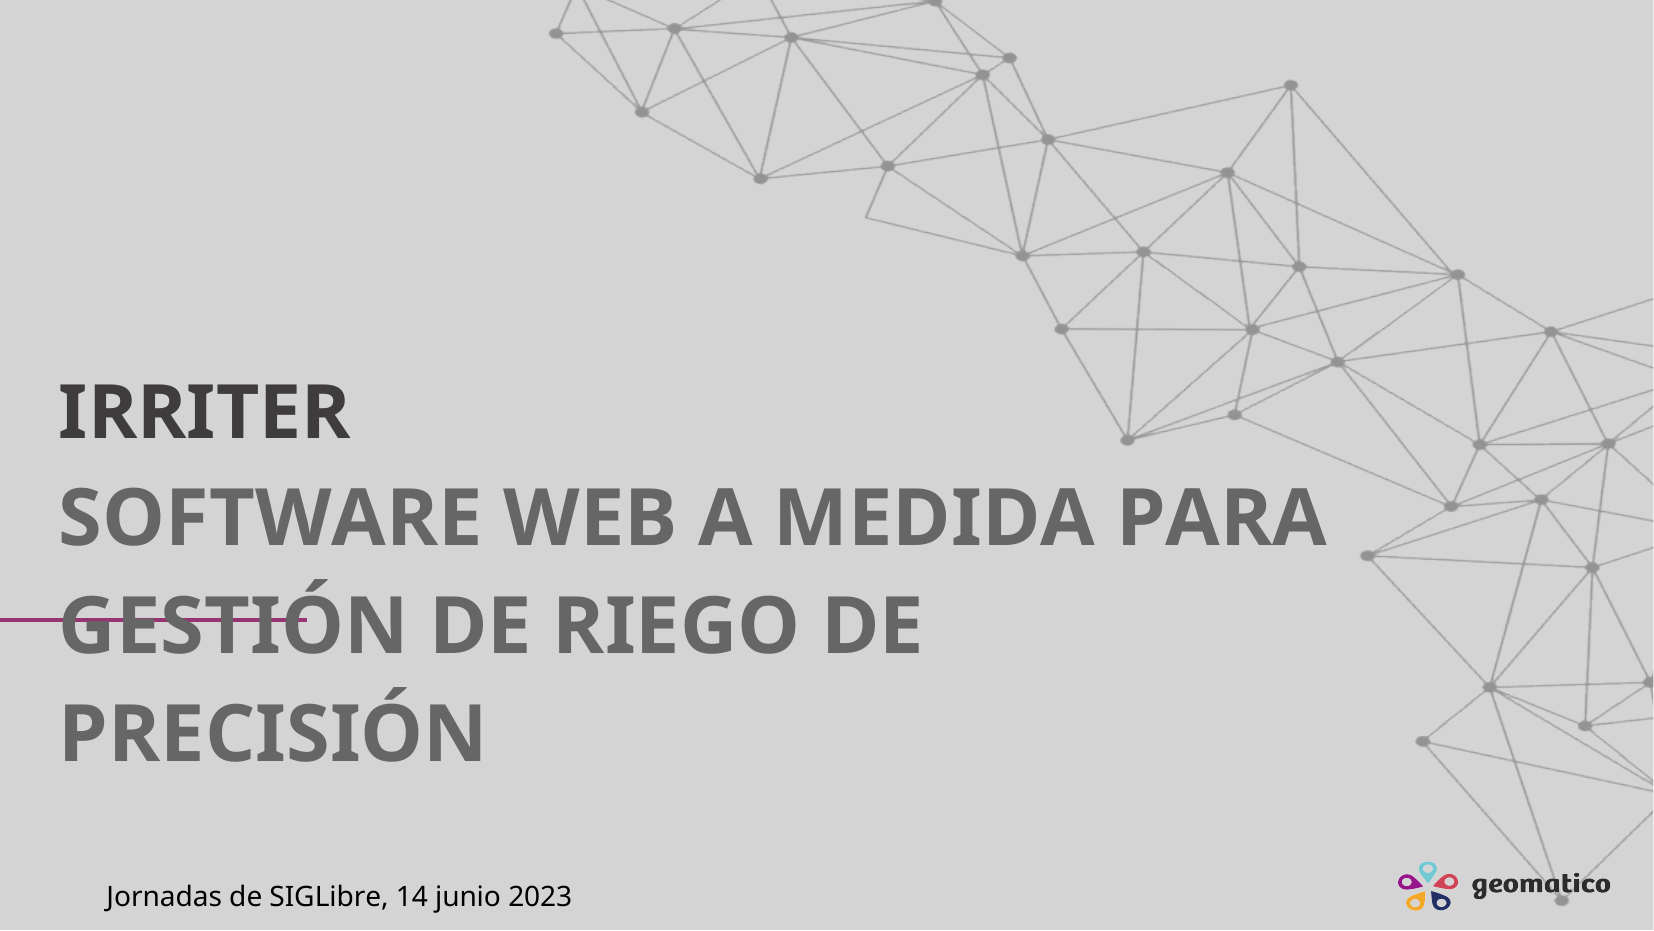

IRRITER
software web a medida para gestión de riego de precisión
Jornadas de SIGLibre, 14 junio 2023